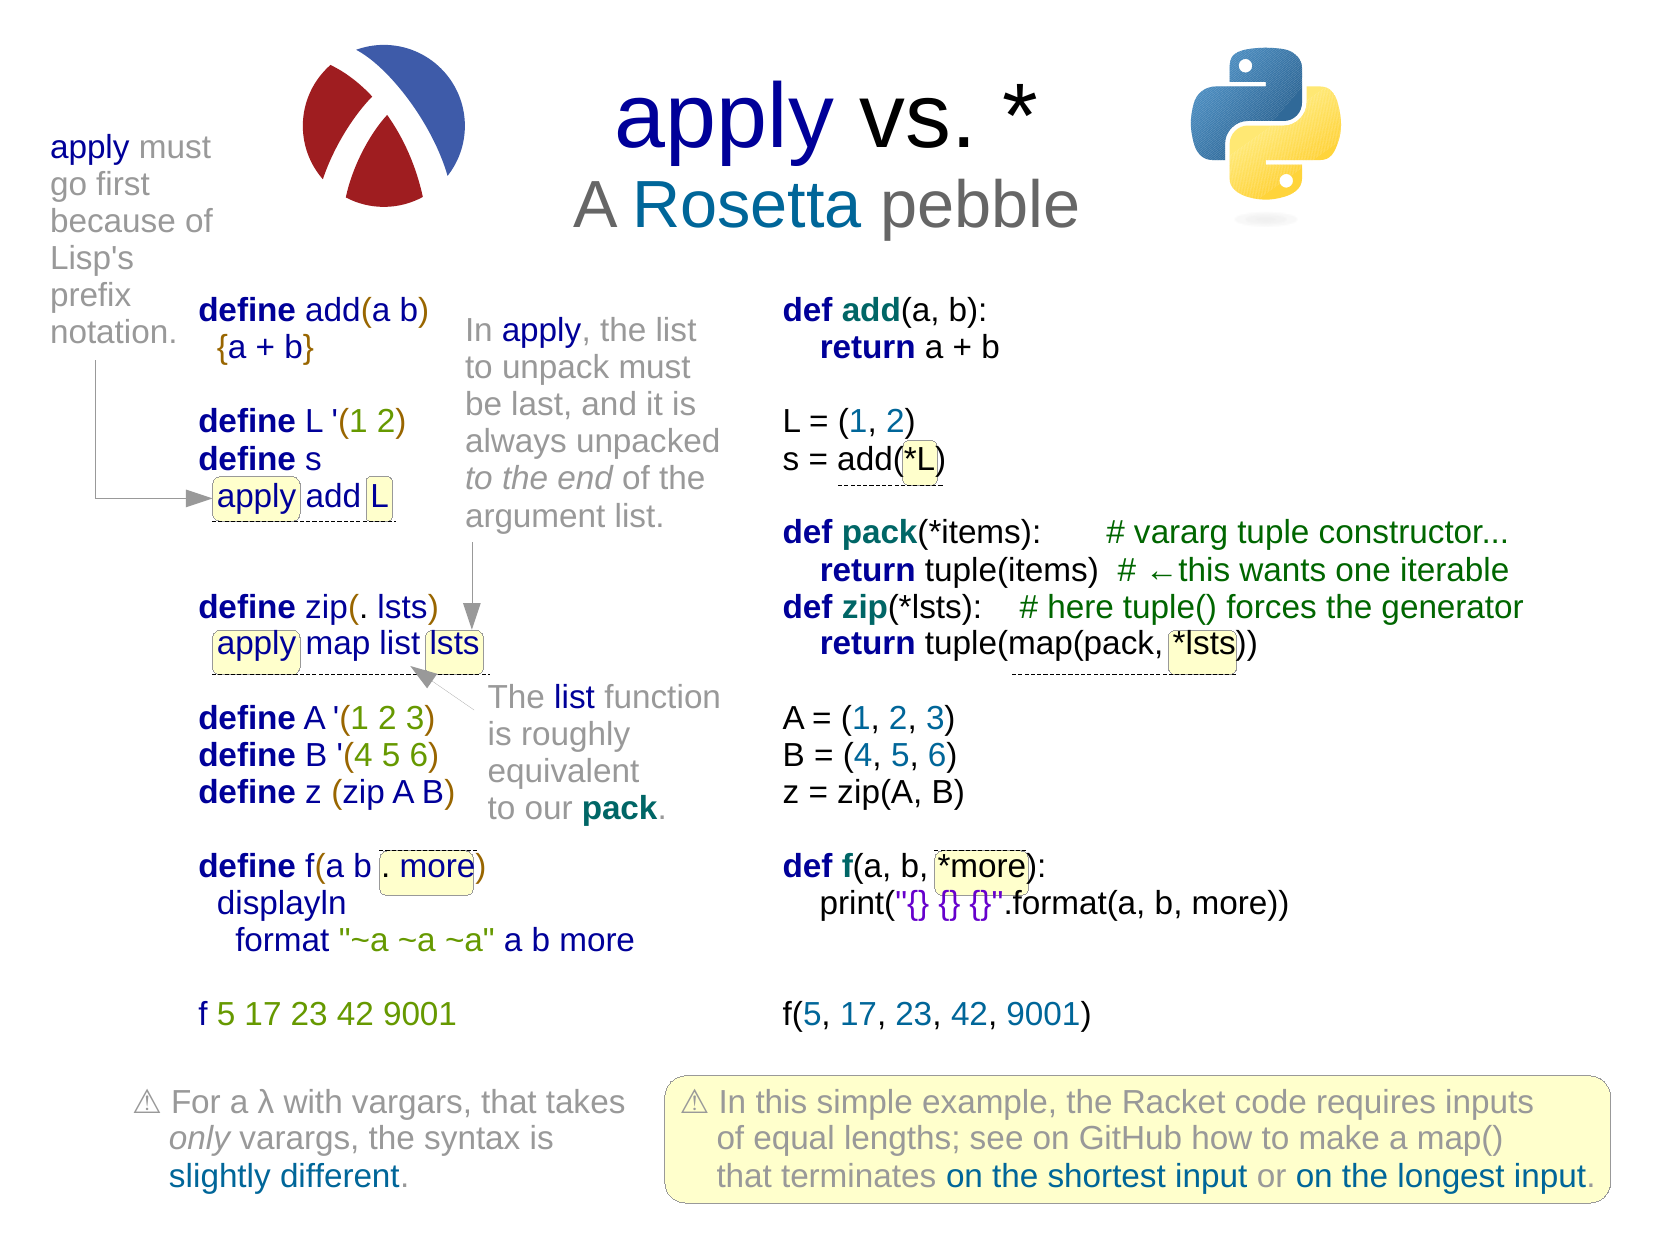

# apply vs. * A Rosetta pebble
apply must
go first
because of
Lisp's
prefix
notation.
define add(a b)
 {a + b}
define L '(1 2)
define s
 apply add L
define zip(. lsts)
 apply map list lsts
define A '(1 2 3)
define B '(4 5 6)
define z (zip A B)
define f(a b . more)
 displayln
 format "~a ~a ~a" a b more
f 5 17 23 42 9001
def add(a, b):
 return a + b
L = (1, 2)
s = add(*L)
def pack(*items): # vararg tuple constructor...
 return tuple(items) # ←this wants one iterable
def zip(*lsts): # here tuple() forces the generator
 return tuple(map(pack, *lsts))
A = (1, 2, 3)
B = (4, 5, 6)
z = zip(A, B)
def f(a, b, *more):
 print("{} {} {}".format(a, b, more))
f(5, 17, 23, 42, 9001)
In apply, the list
to unpack must
be last, and it is
always unpacked
to the end of the
argument list.
The list function
is roughly
equivalent
to our pack.
⚠ For a λ with vargars, that takes
 only varargs, the syntax is
 slightly different.
⚠ In this simple example, the Racket code requires inputs
 of equal lengths; see on GitHub how to make a map()
 that terminates on the shortest input or on the longest input.